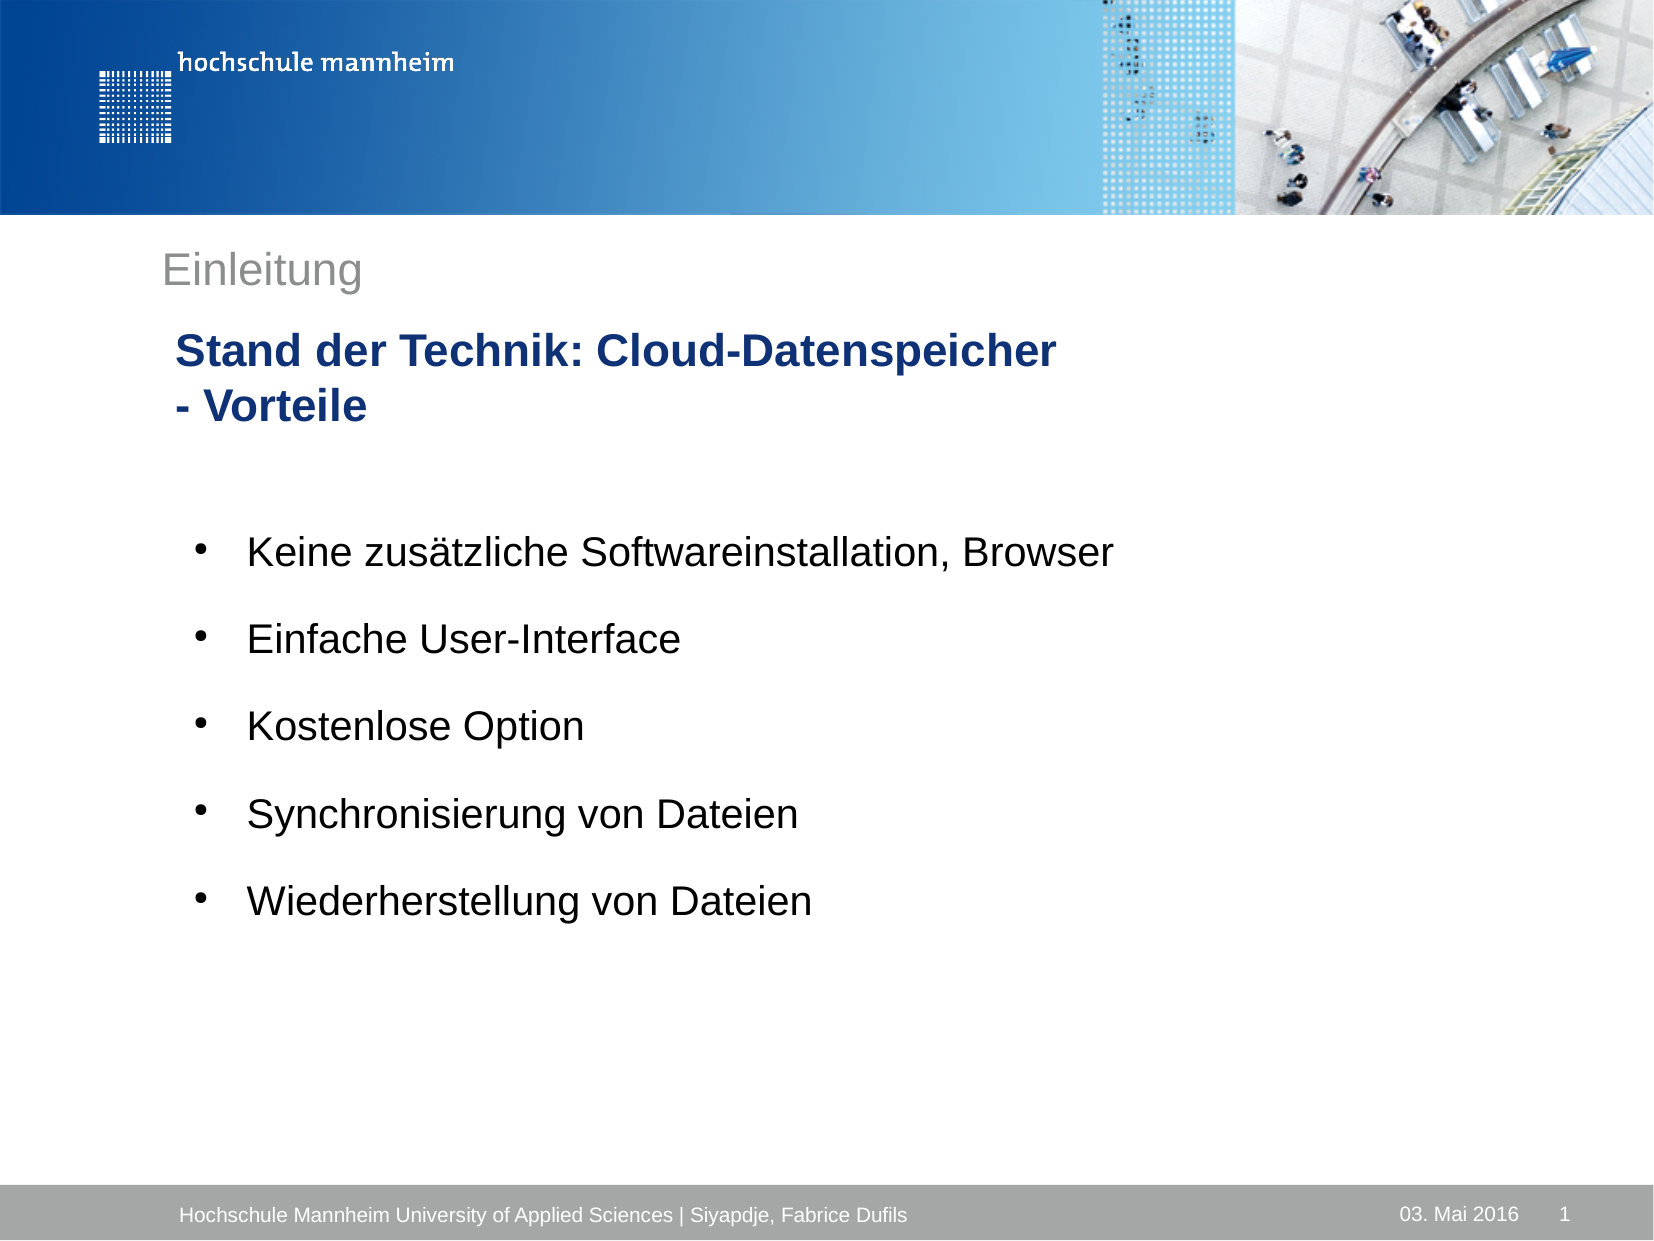

Einleitung
# Stand der Technik: Cloud-Datenspeicher - Vorteile
Keine zusätzliche Softwareinstallation, Browser
Einfache User-Interface
Kostenlose Option
Synchronisierung von Dateien
Wiederherstellung von Dateien
Hochschule Mannheim University of Applied Sciences | Siyapdje, Fabrice Dufils
03. Mai 2016 1